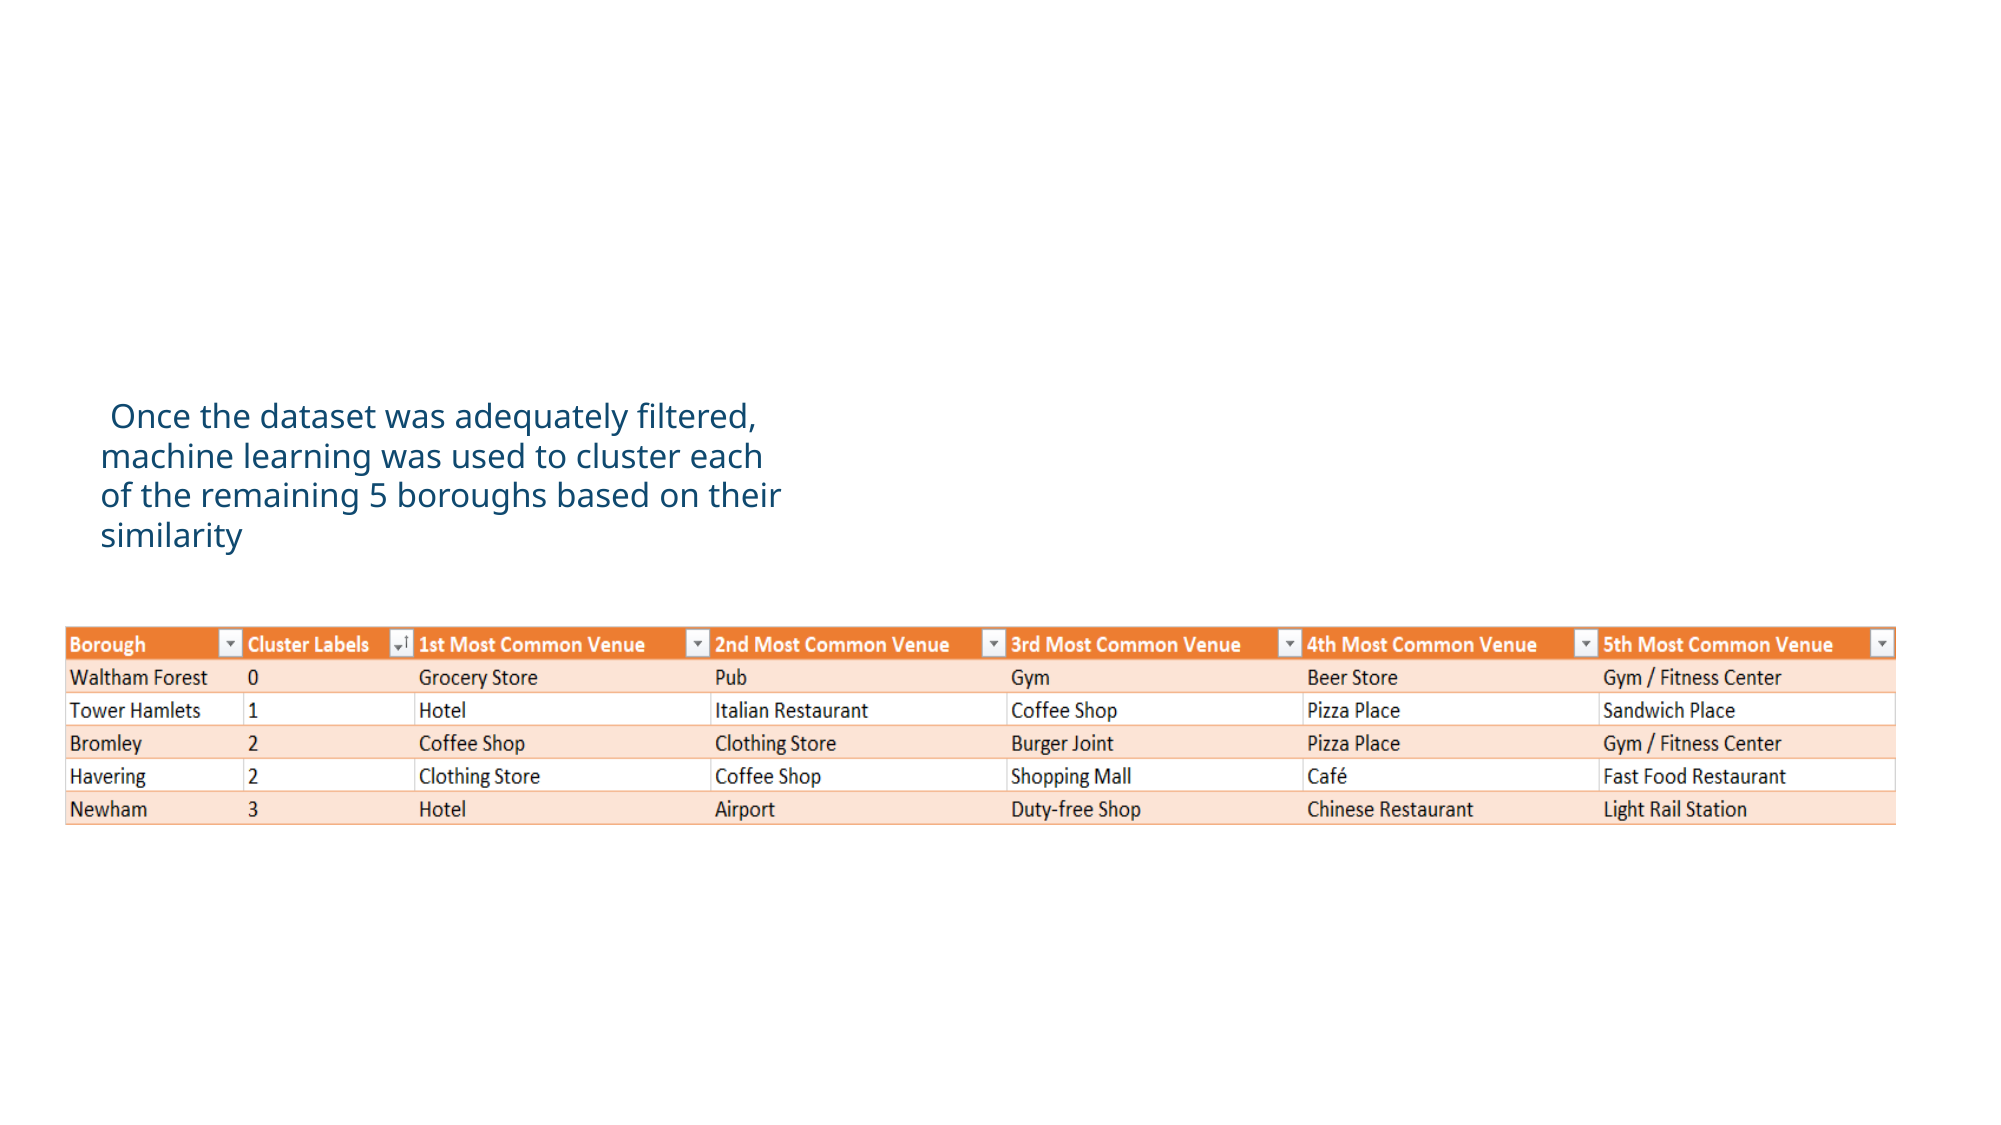

Once the dataset was adequately filtered, machine learning was used to cluster each of the remaining 5 boroughs based on their similarity
# Machine learning